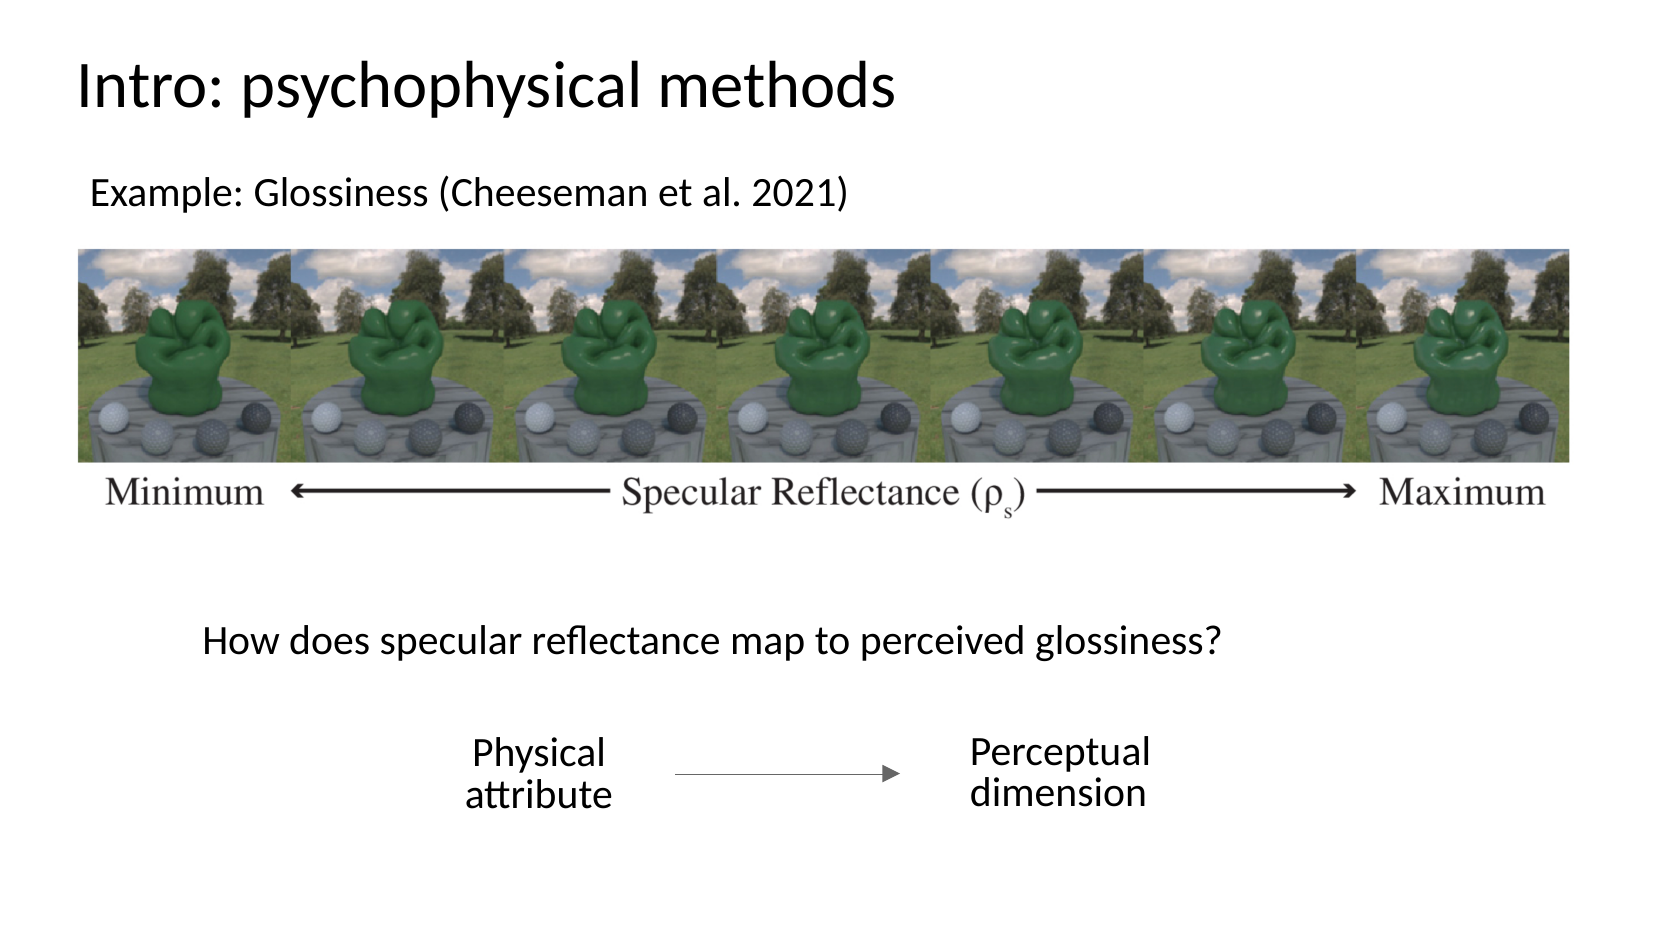

# Intro: psychophysical methods
Example: Glossiness (Cheeseman et al. 2021)
How does specular reflectance map to perceived glossiness?
Perceptual dimension
Physical attribute